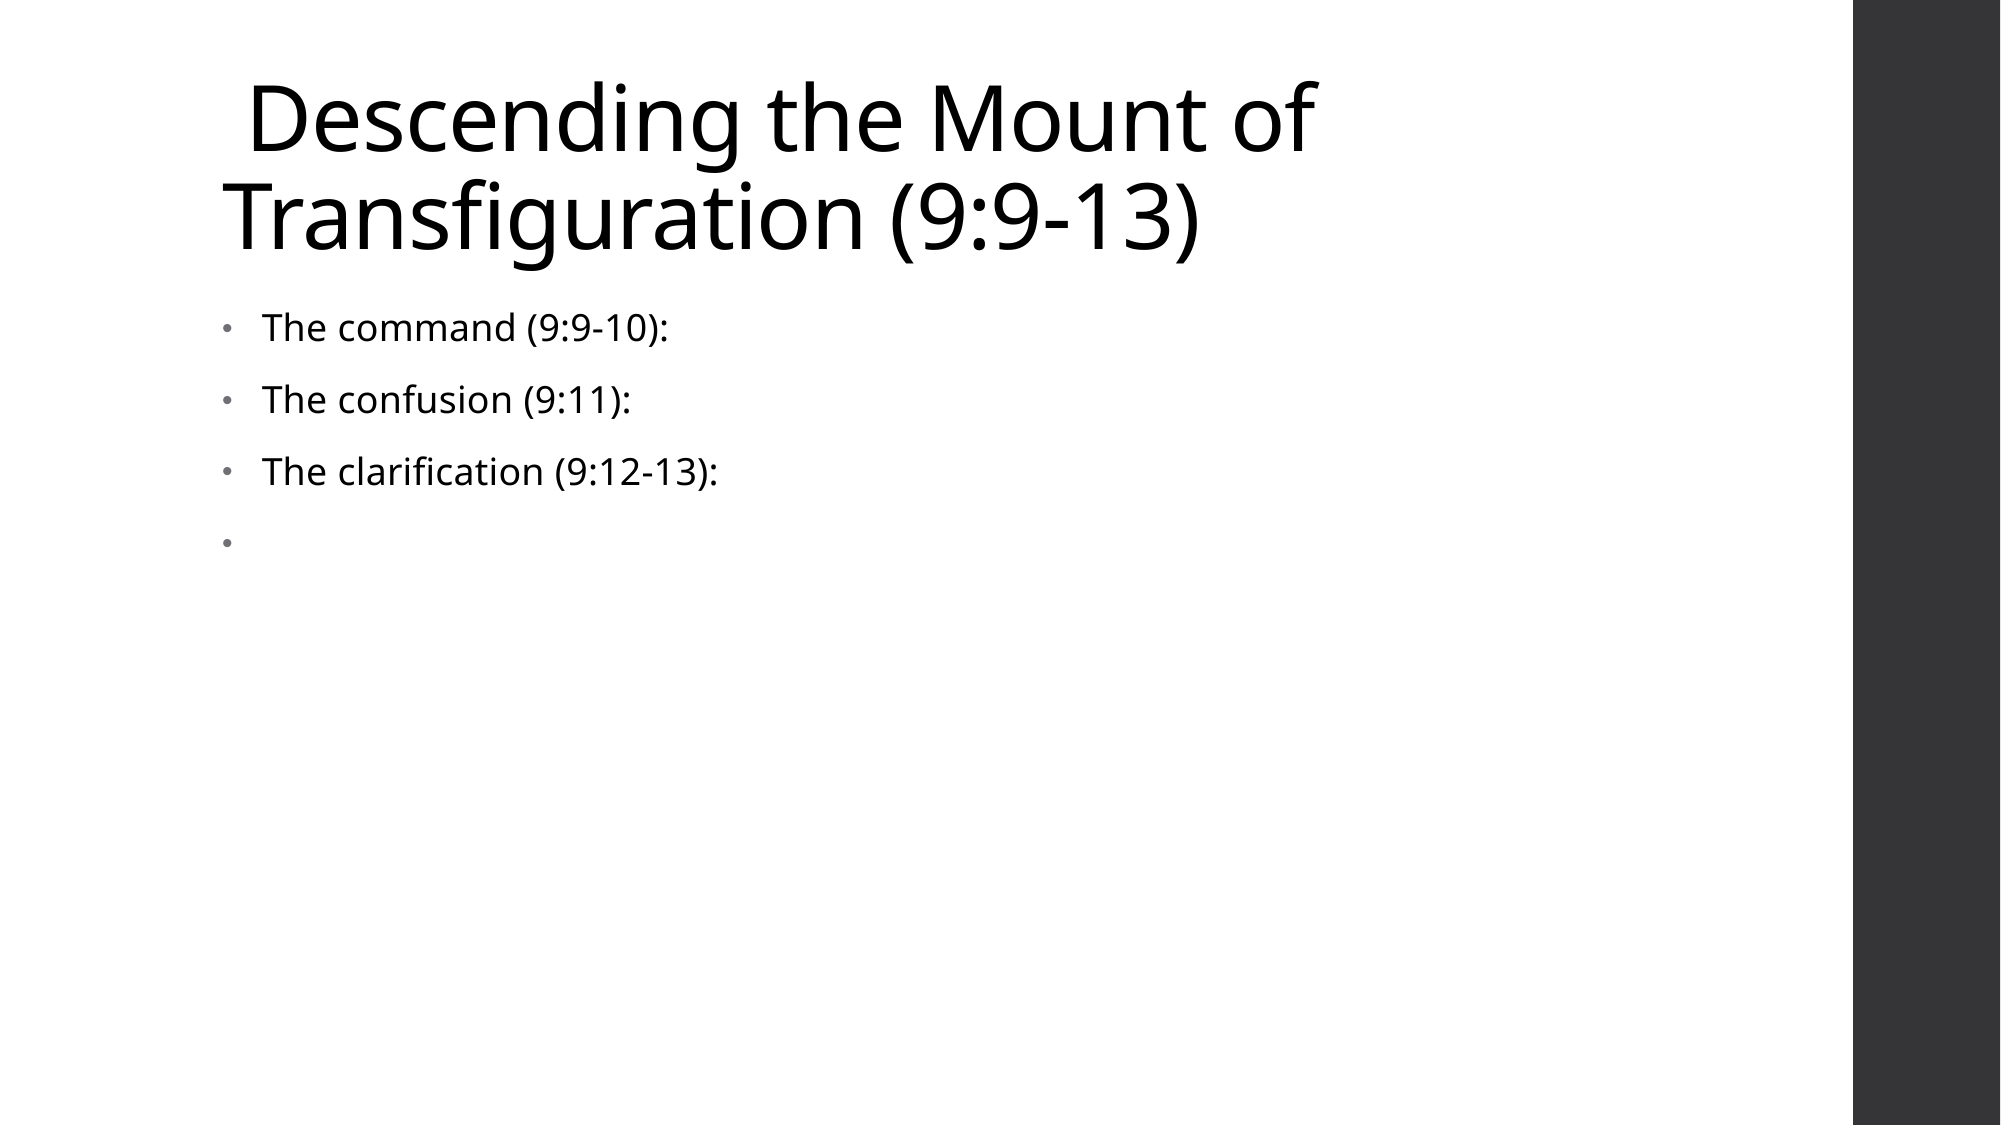

# Descending the Mount of Transfiguration (9:9-13)
 The command (9:9-10):
 The confusion (9:11):
 The clarification (9:12-13):